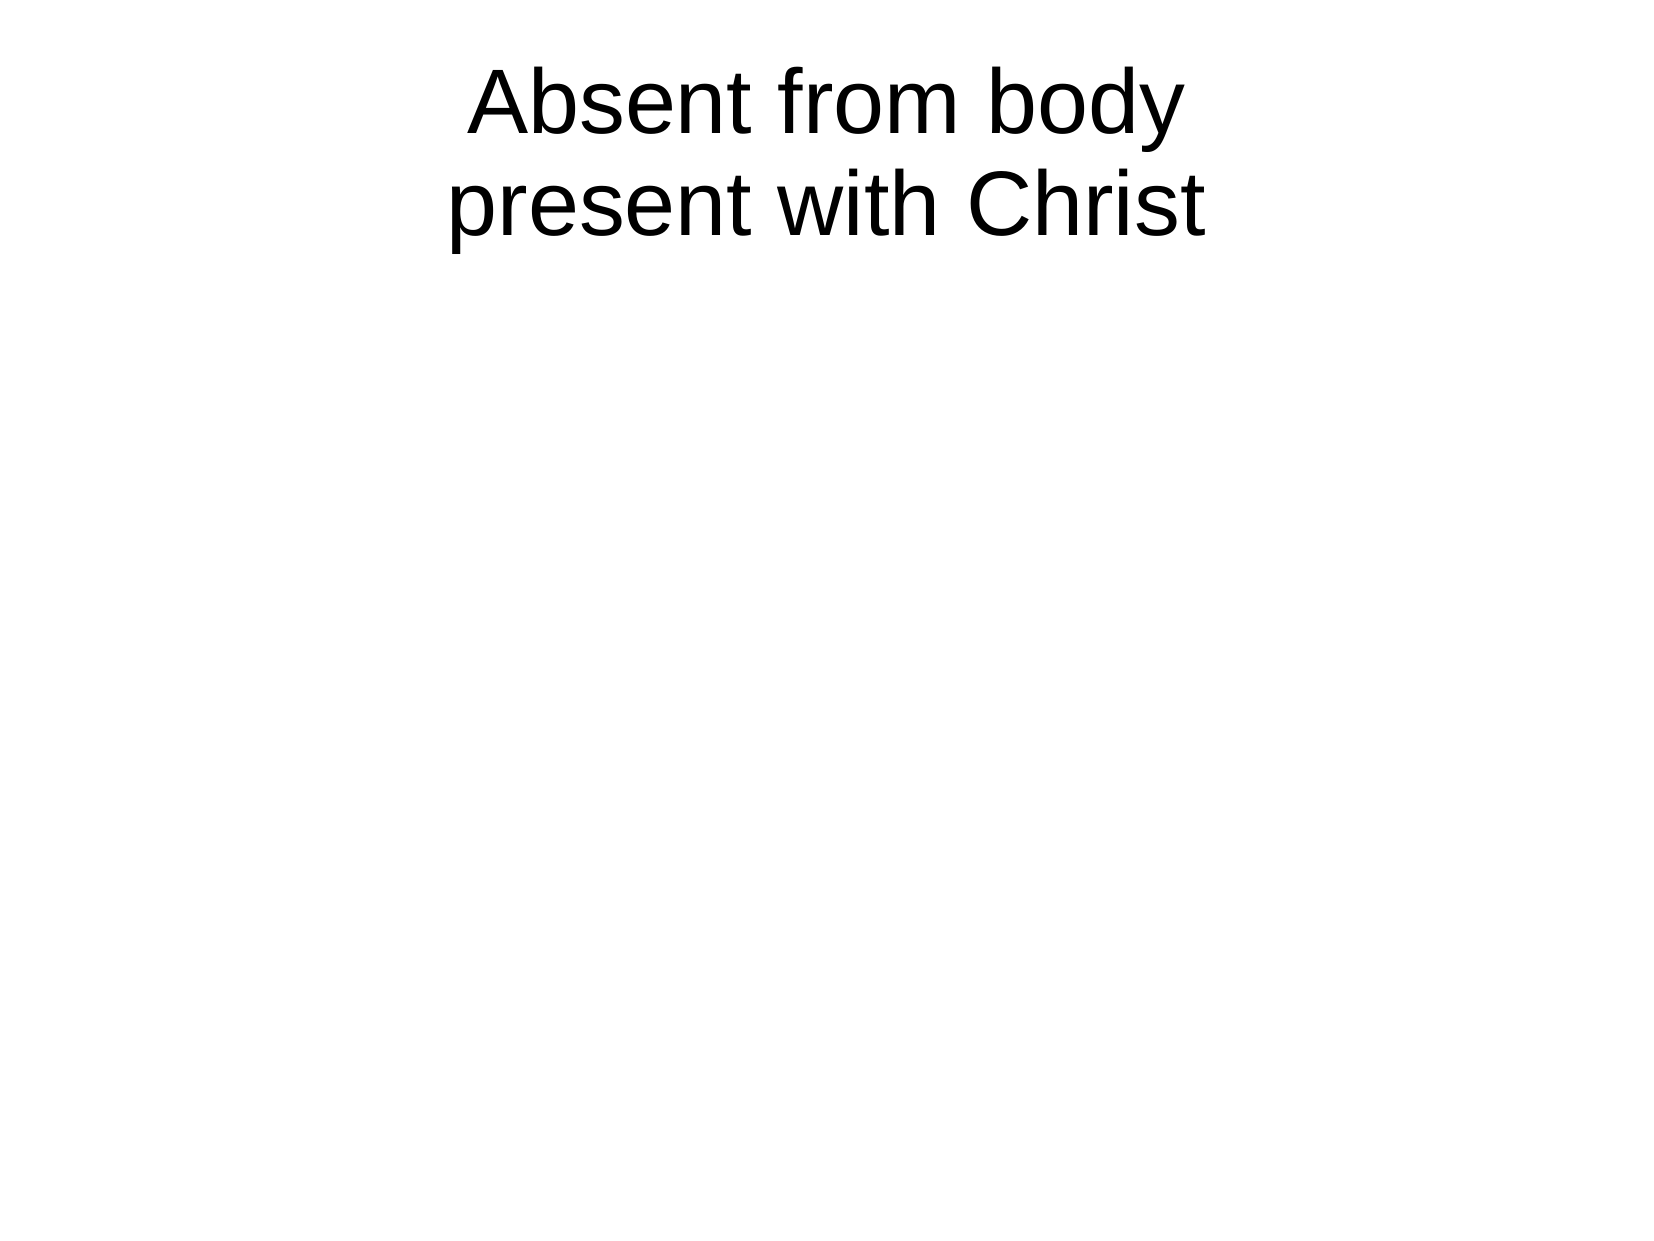

# Absent from body present with Christ